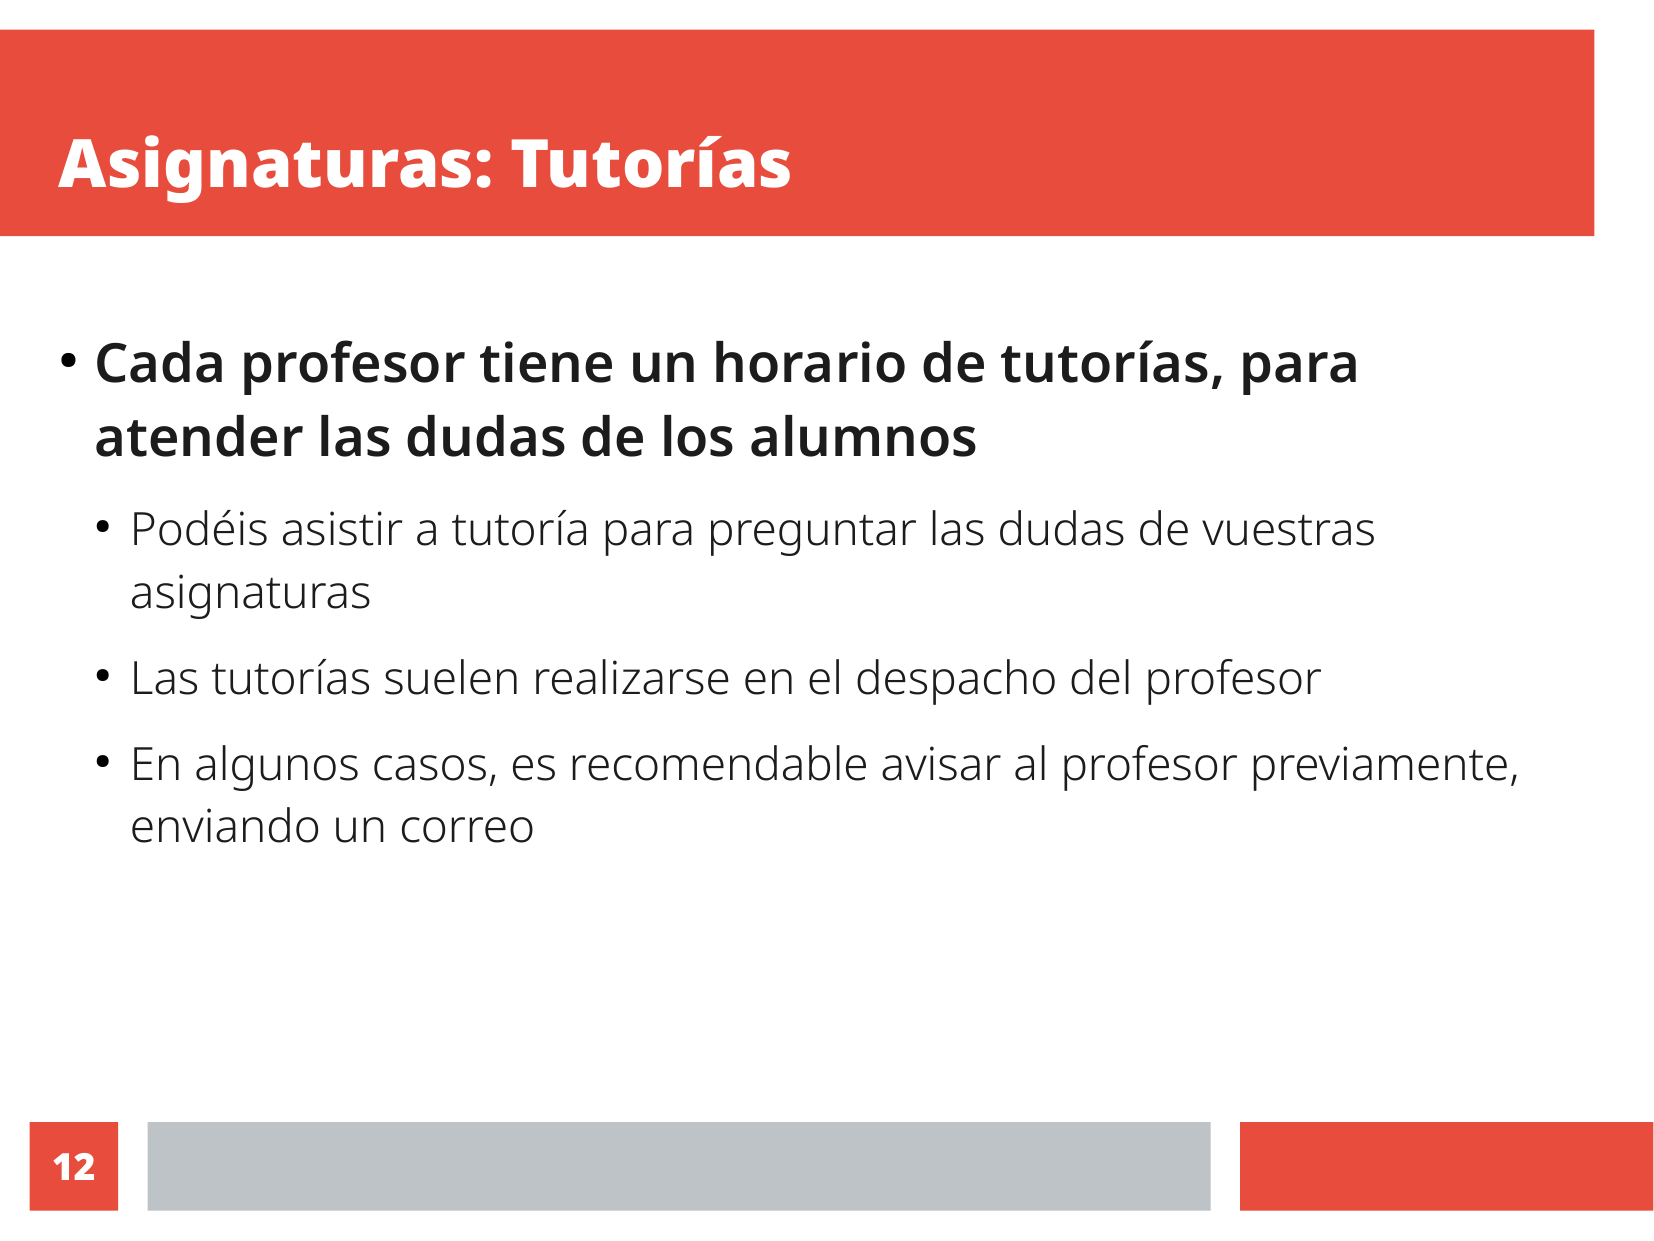

# Asignaturas: Tutorías
Cada profesor tiene un horario de tutorías, para atender las dudas de los alumnos
Podéis asistir a tutoría para preguntar las dudas de vuestras asignaturas
Las tutorías suelen realizarse en el despacho del profesor
En algunos casos, es recomendable avisar al profesor previamente, enviando un correo
12